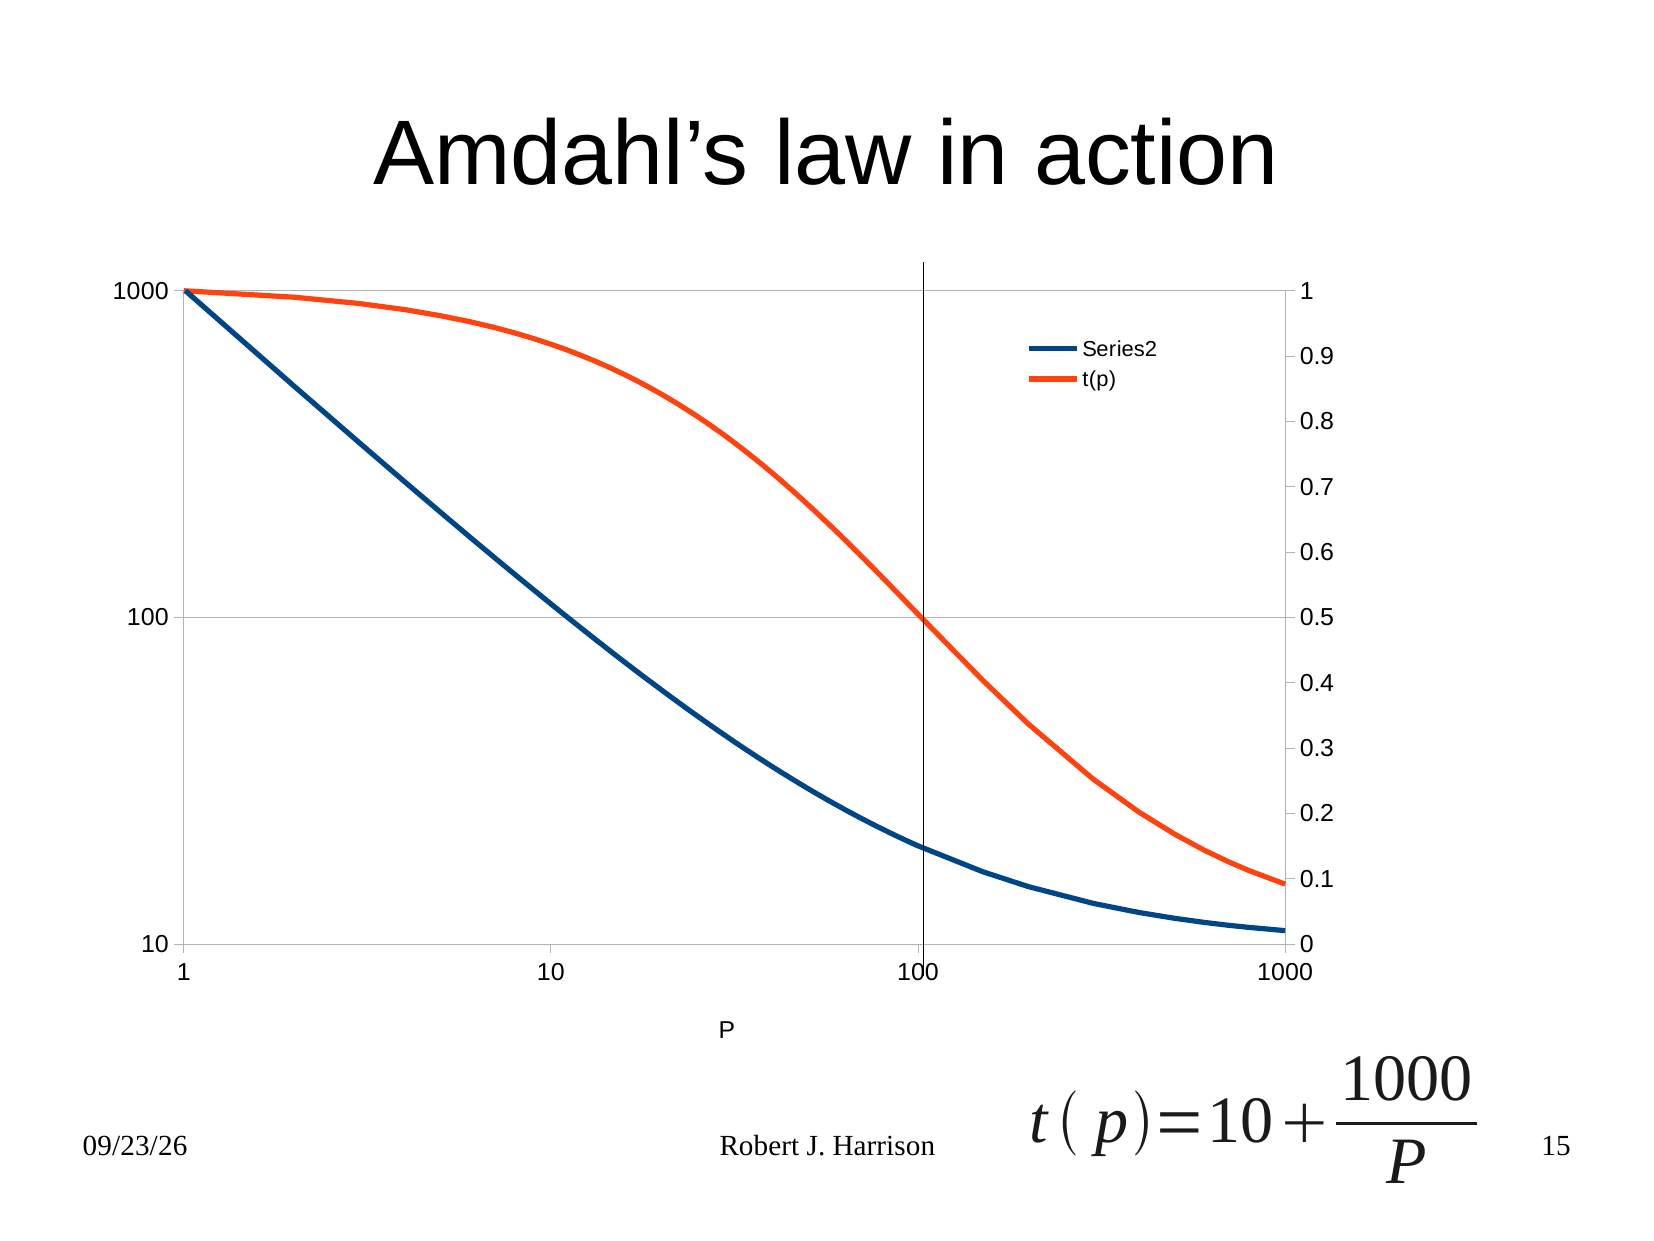

# Amdahl’s law in action
### Chart
| Category | | t(p) |
|---|---|---|
Robert J. Harrison
15